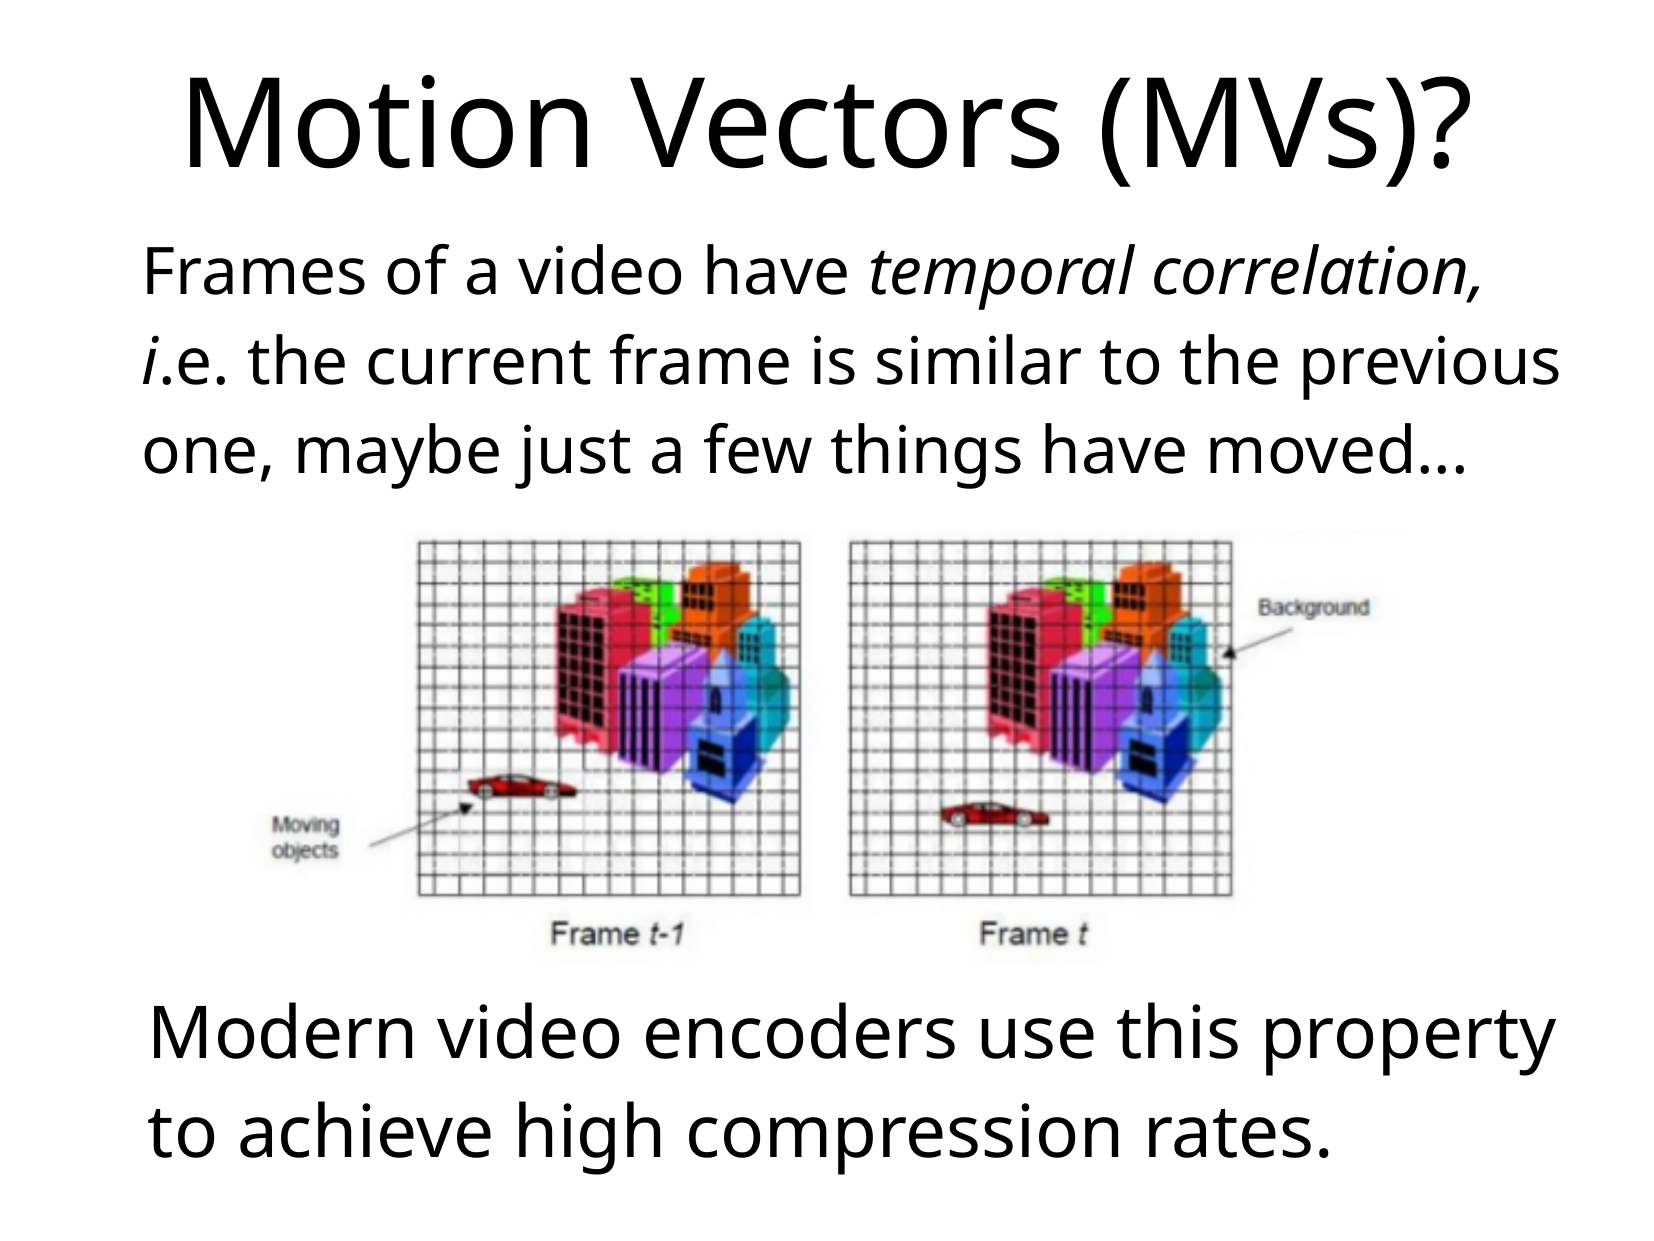

# Motion Vectors (MVs)?
Frames of a video have temporal correlation, i.e. the current frame is similar to the previous one, maybe just a few things have moved...
Modern video encoders use this property to achieve high compression rates.